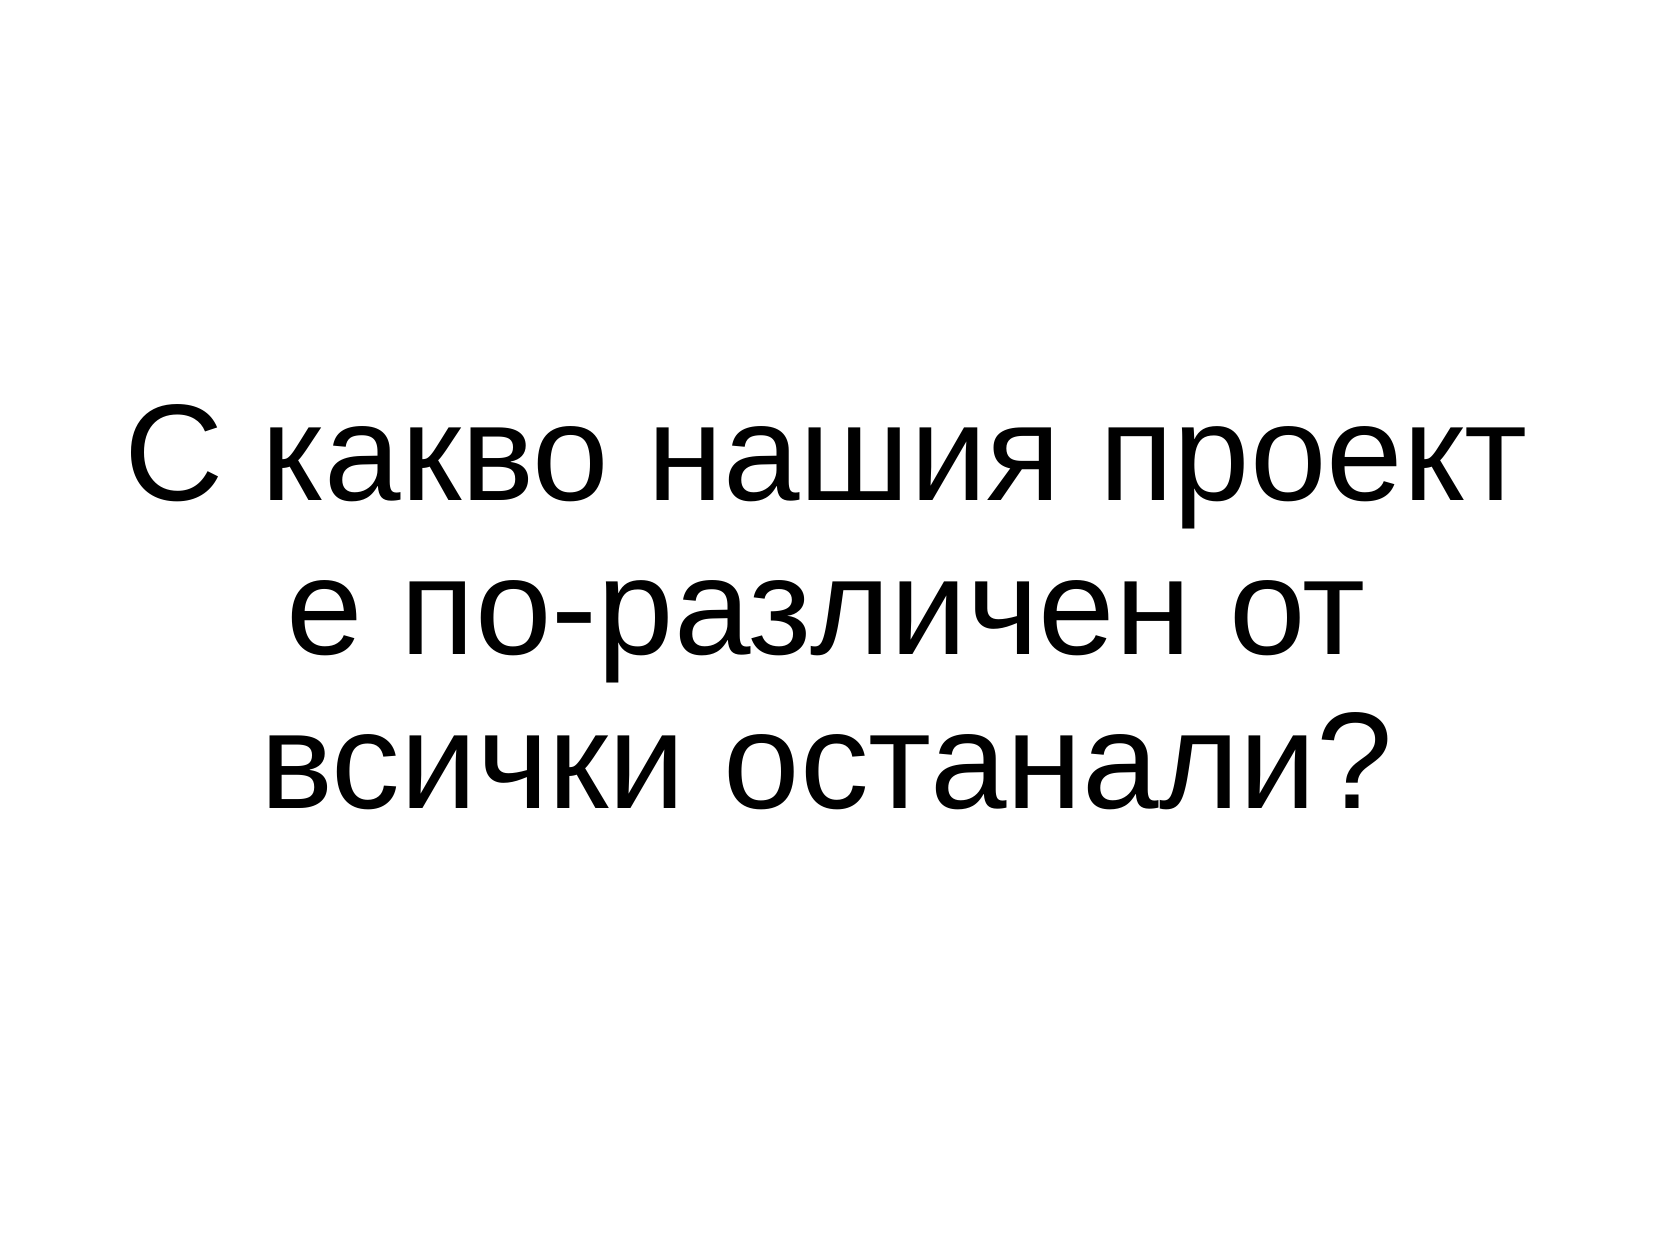

# С какво нашия проект е по-различен от всички останали?